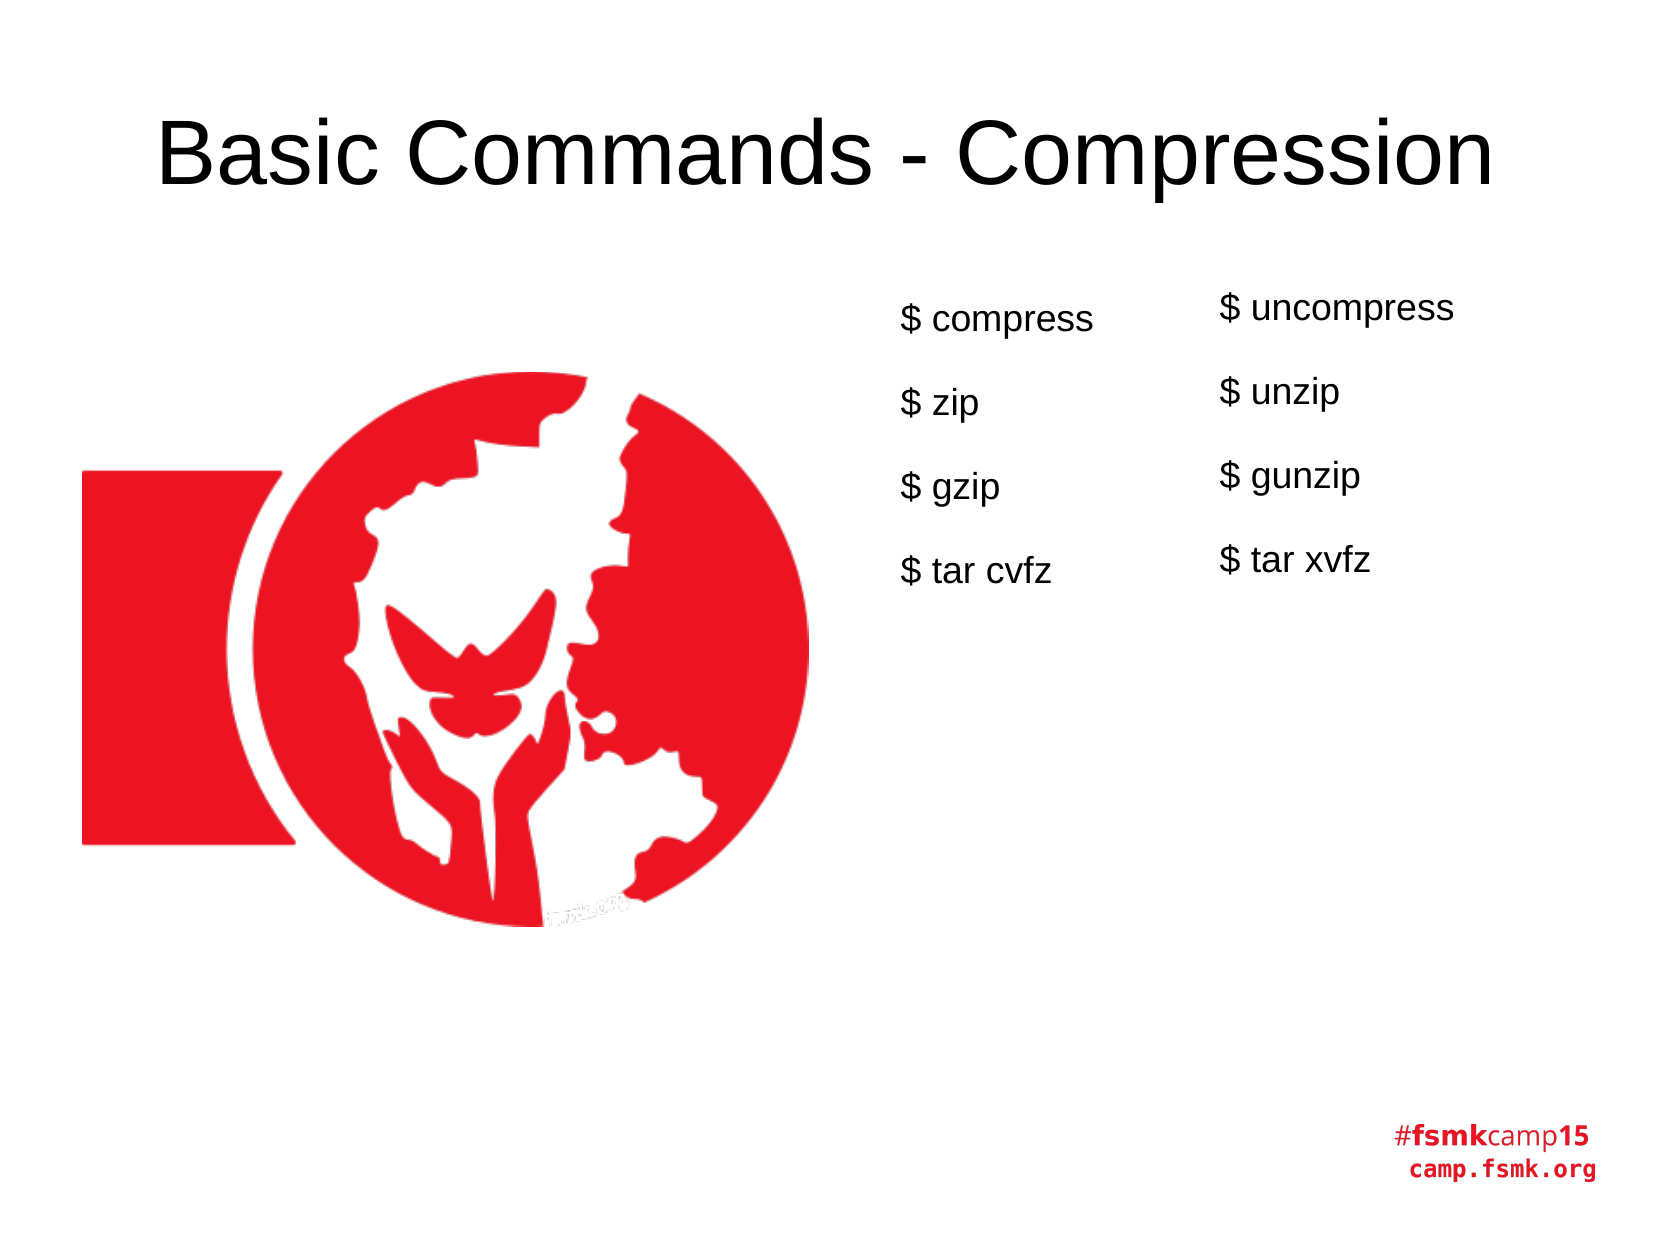

# Basic Commands - Compression
$ uncompress
$ unzip
$ gunzip
$ tar xvfz
$ compress
$ zip
$ gzip
$ tar cvfz